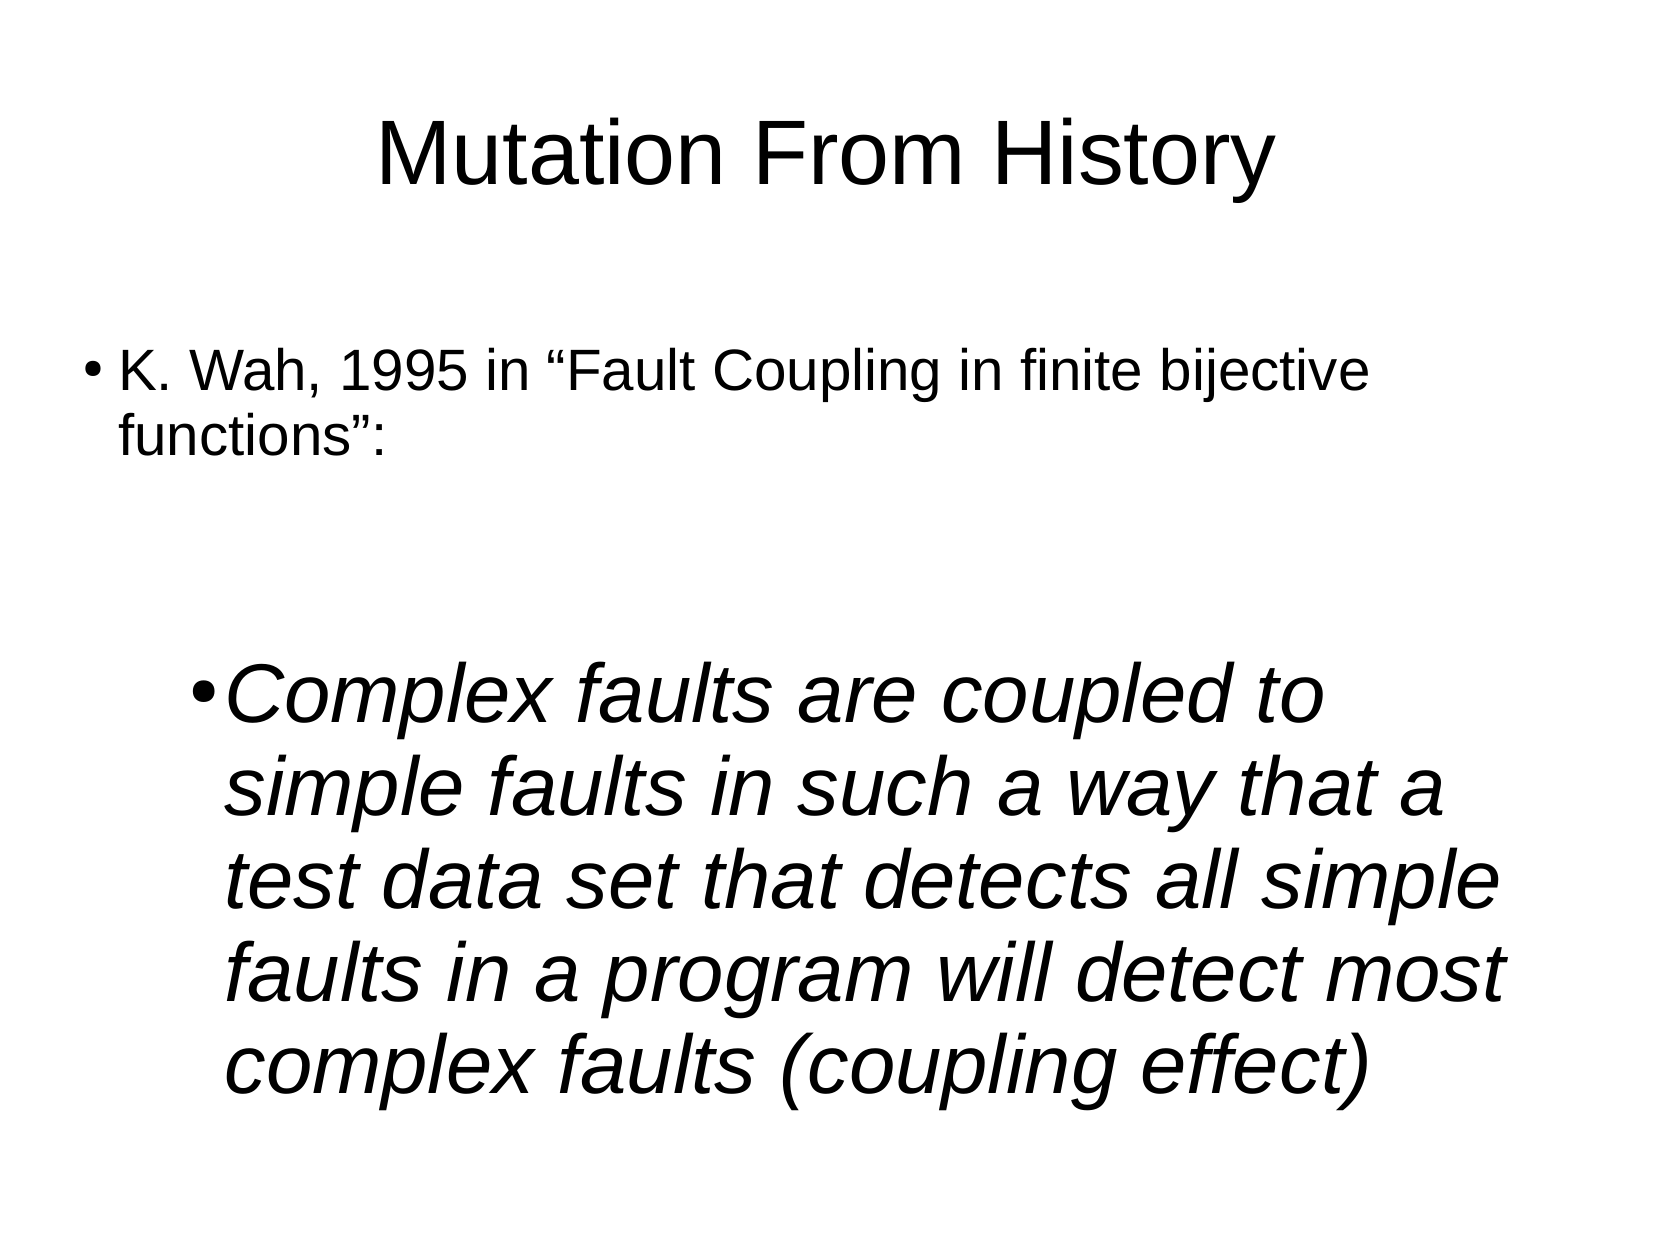

# Mutation From History
K. Wah, 1995 in “Fault Coupling in finite bijective functions”:
Complex faults are coupled to simple faults in such a way that a test data set that detects all simple faults in a program will detect most complex faults (coupling effect)